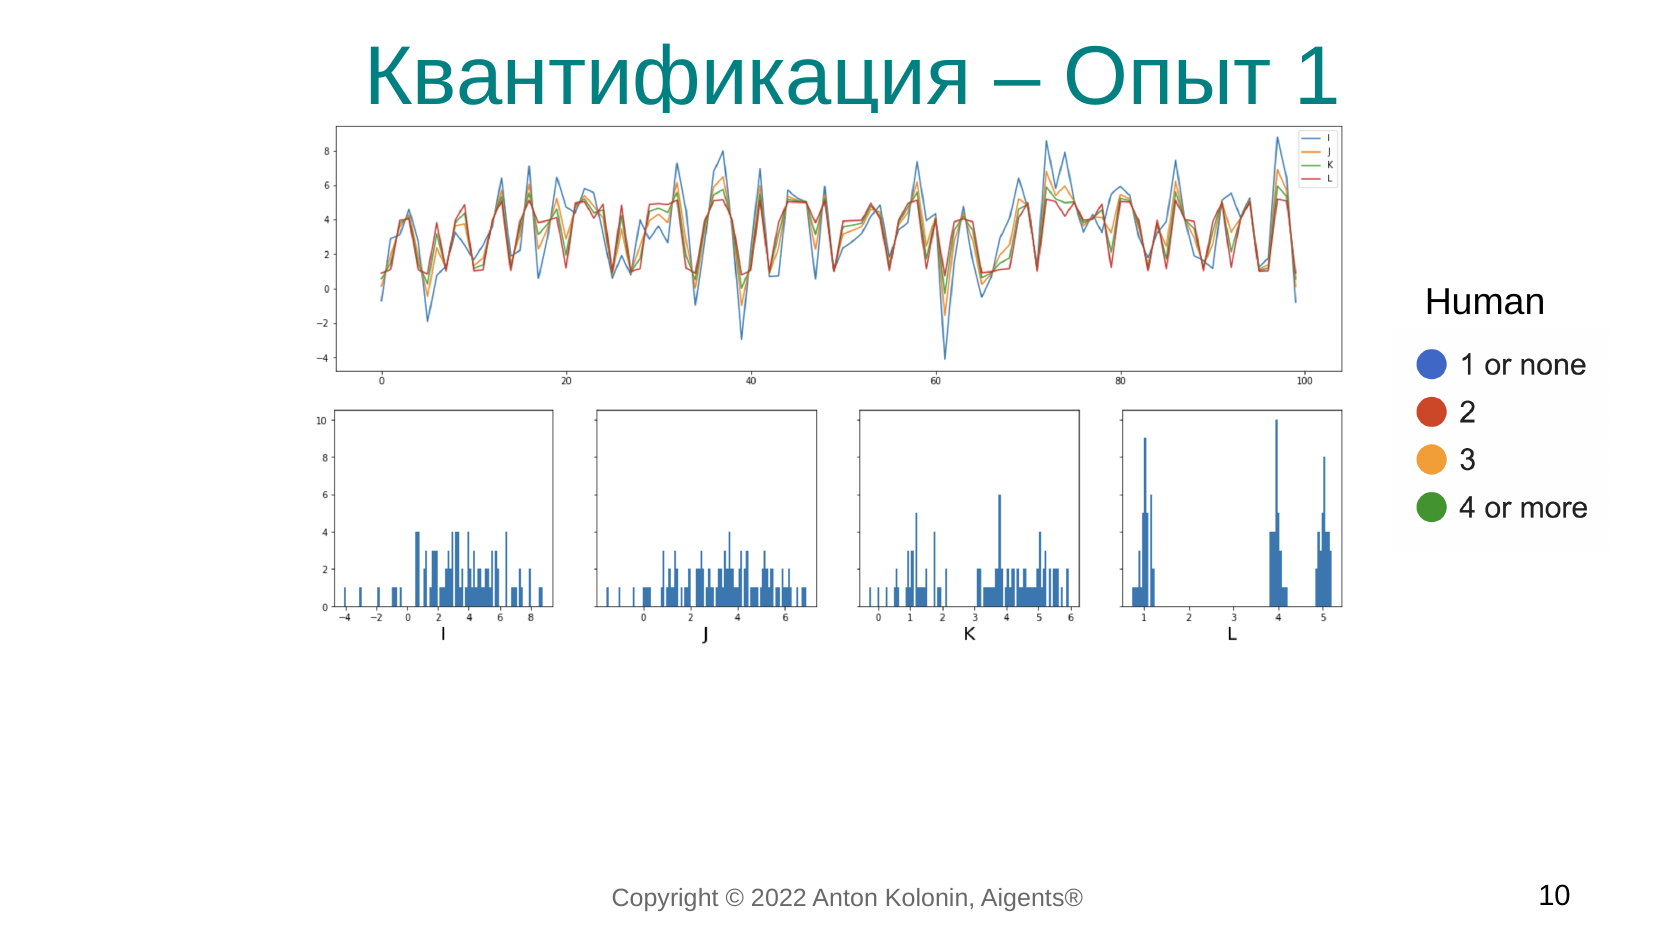

Квантификация – Опыт 1
Human
Copyright © 2022 Anton Kolonin, Aigents®
10